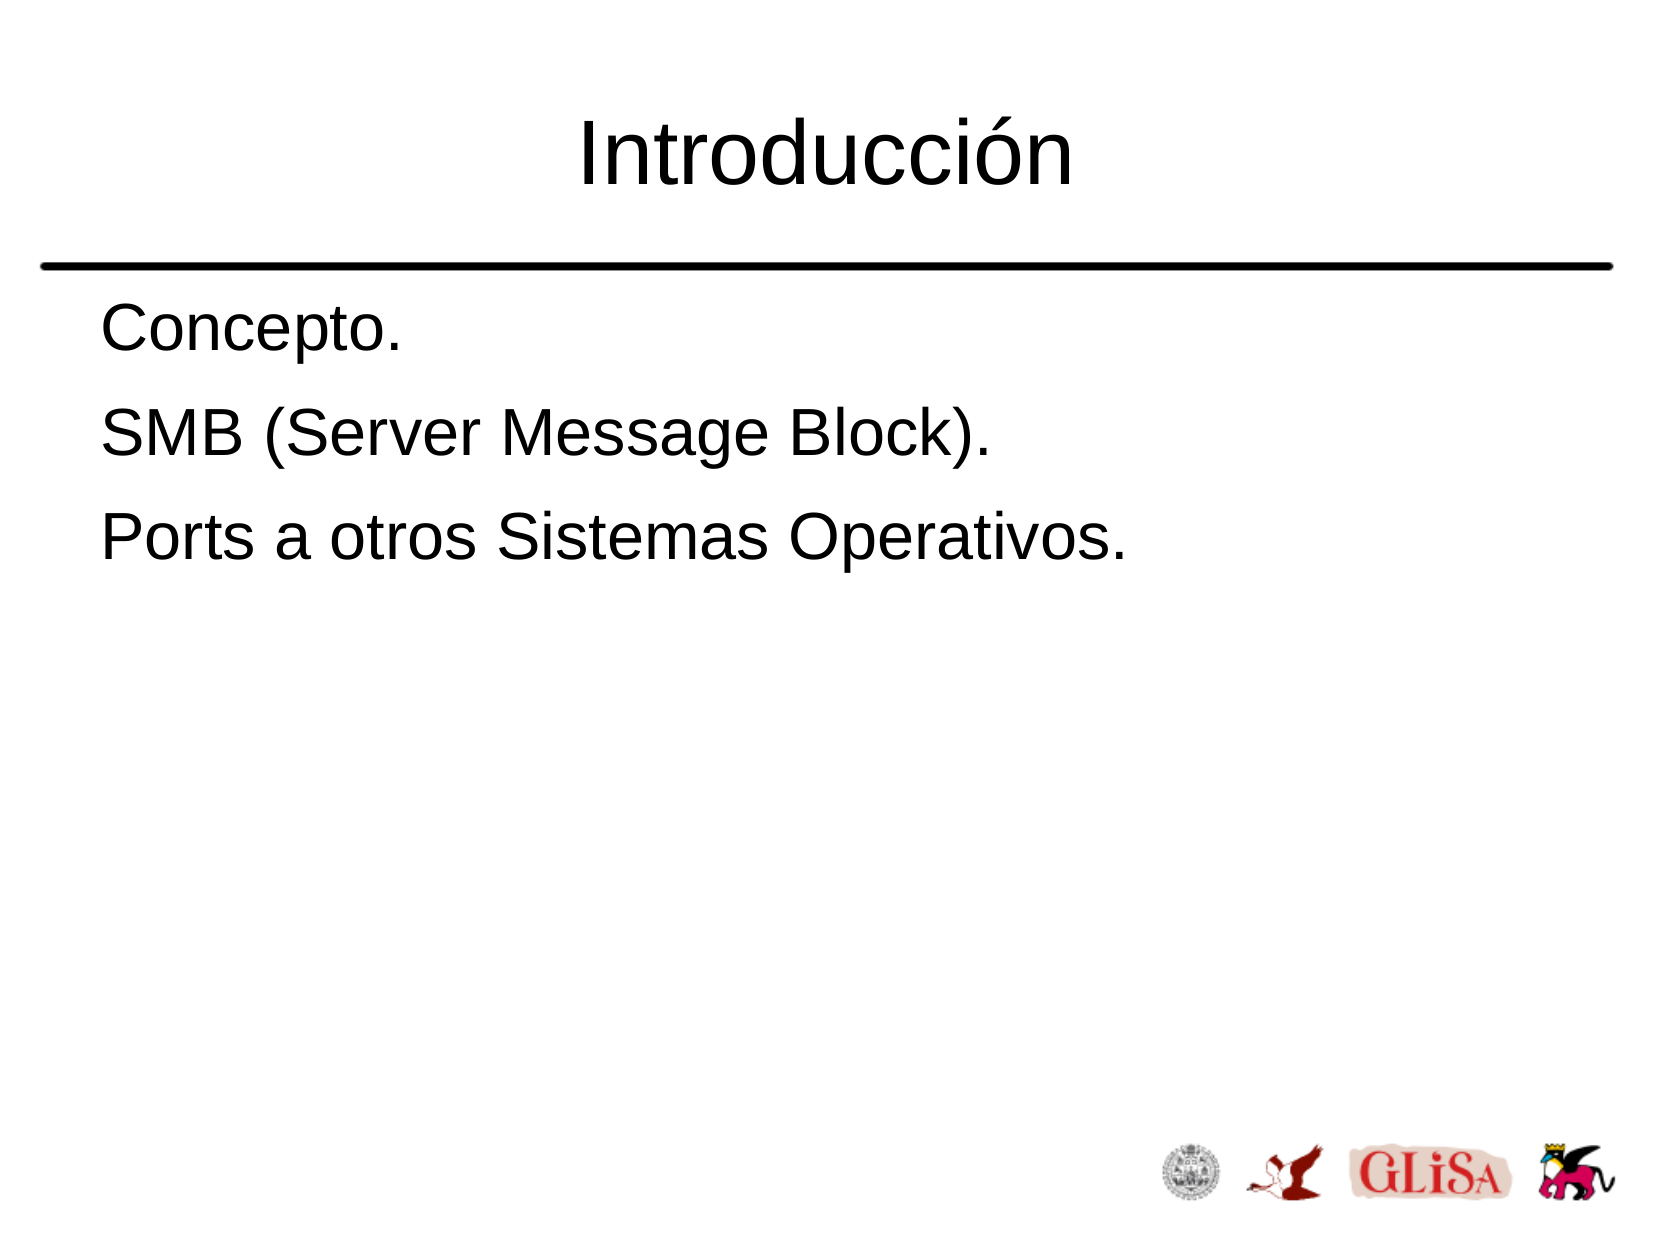

# Introducción
Concepto.
SMB (Server Message Block).
Ports a otros Sistemas Operativos.